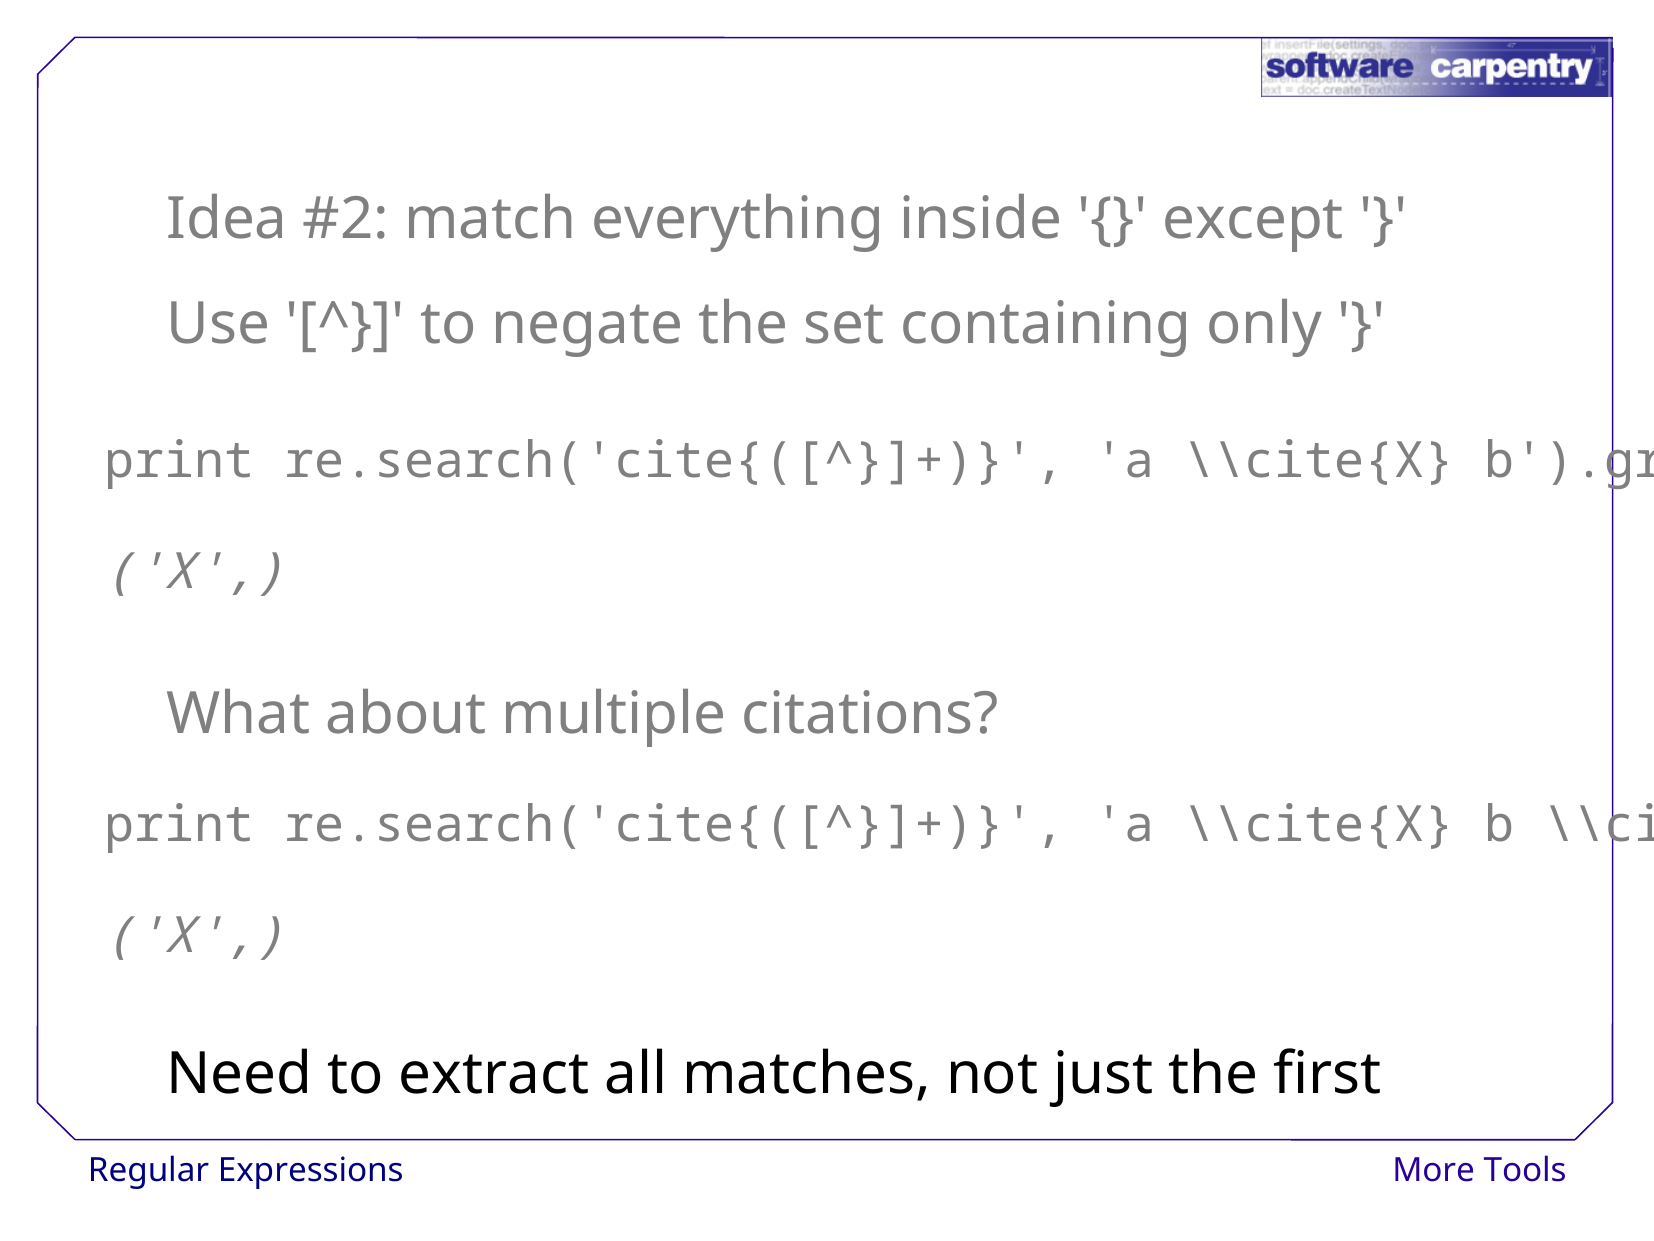

Idea #2: match everything inside '{}' except '}'
Use '[^}]' to negate the set containing only '}'
print re.search('cite{([^}]+)}', 'a \\cite{X} b').groups()
('X',)
What about multiple citations?
print re.search('cite{([^}]+)}', 'a \\cite{X} b \\cite{Y} c').groups()
('X',)
Need to extract all matches, not just the first